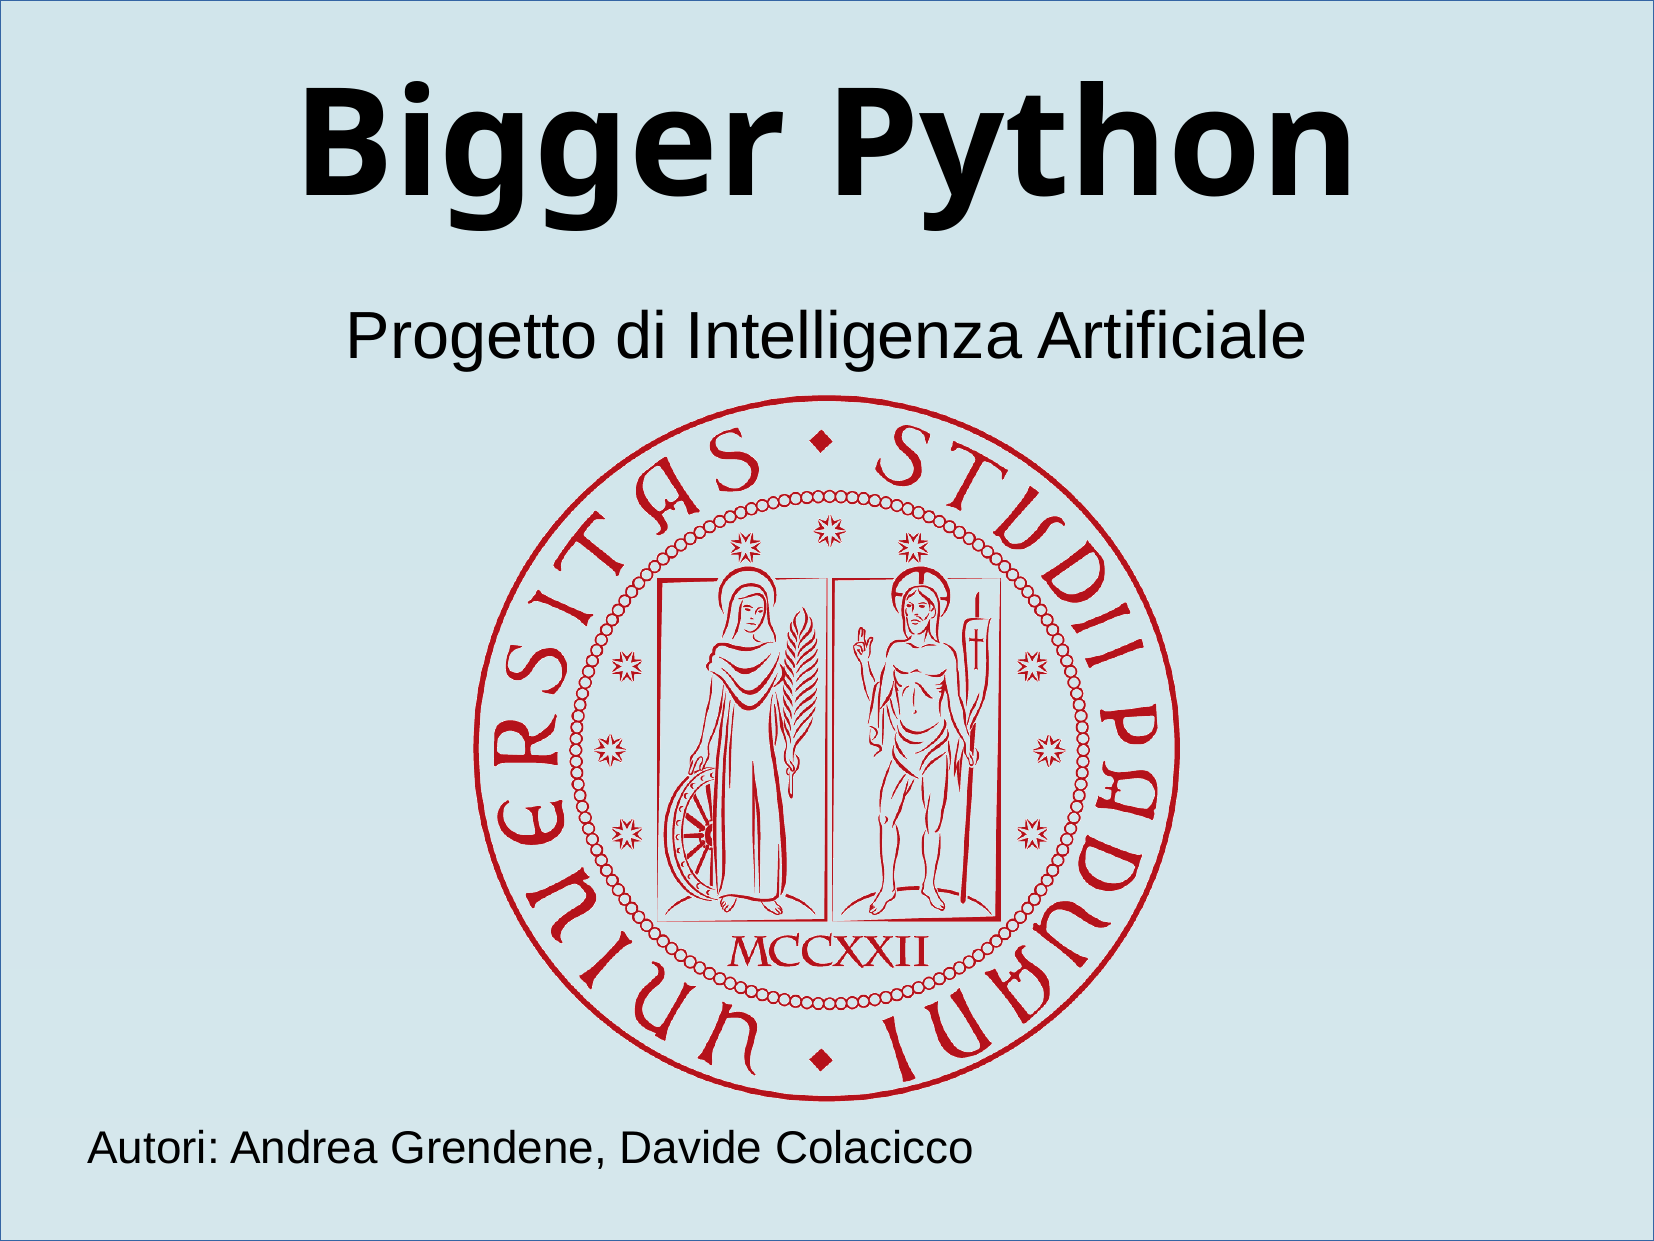

Bigger Python
Progetto di Intelligenza Artificiale
Autori: Andrea Grendene, Davide Colacicco